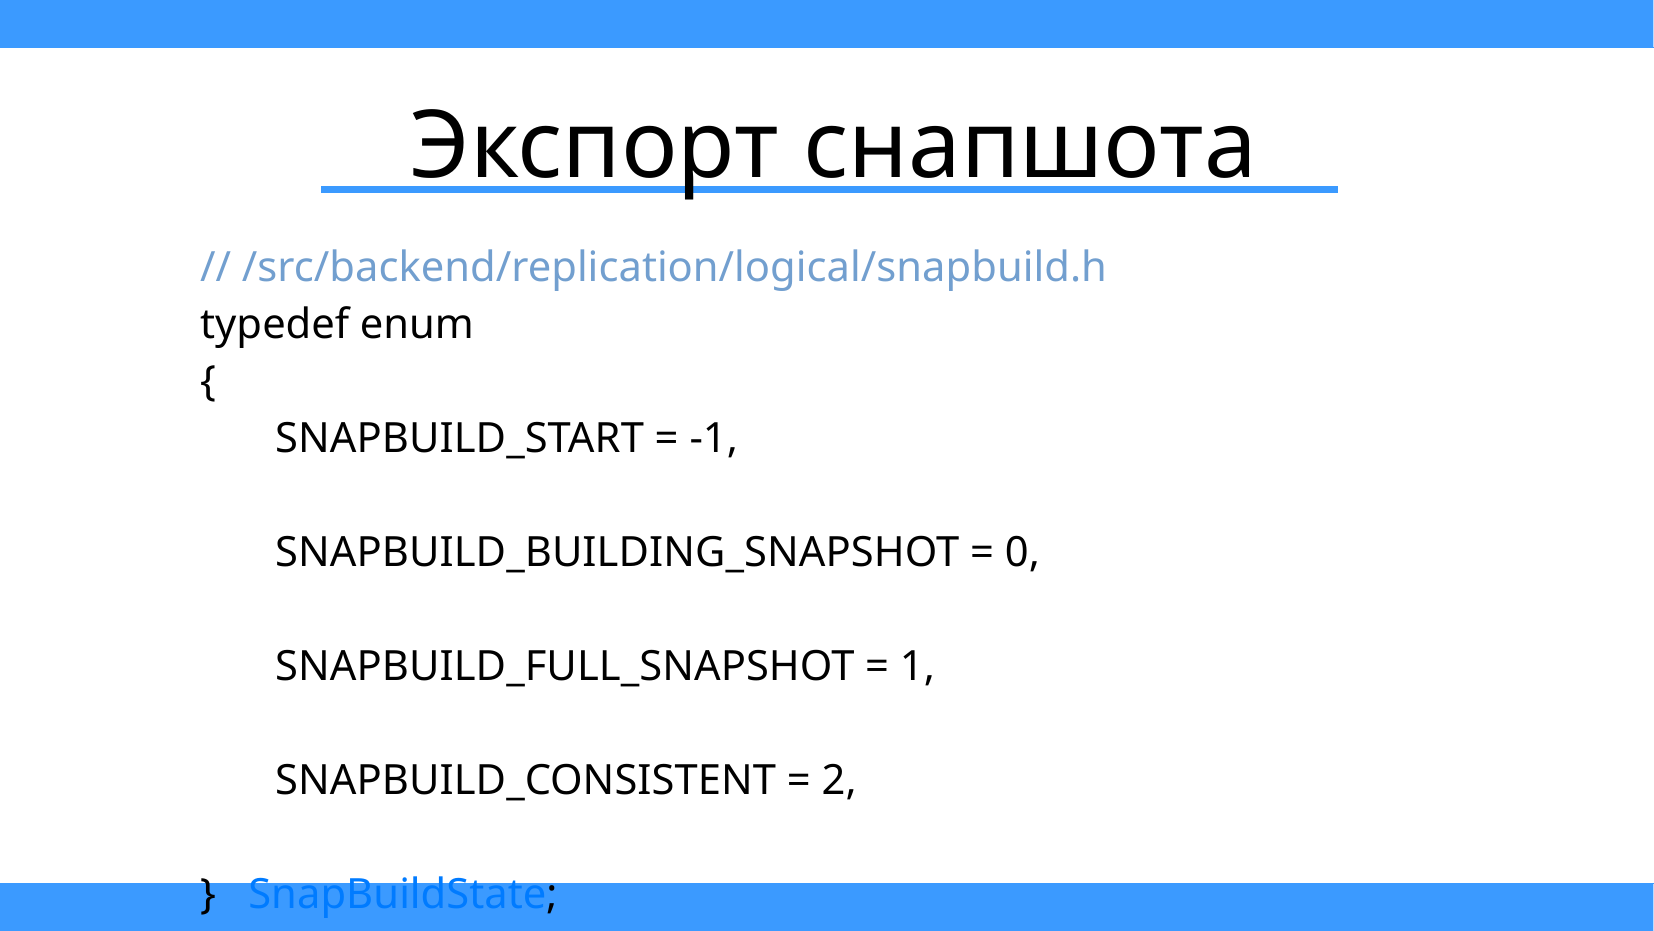

Экспорт снапшота
// /src/backend/replication/logical/snapbuild.h
typedef enum
{
	SNAPBUILD_START = -1,
	SNAPBUILD_BUILDING_SNAPSHOT = 0,
	SNAPBUILD_FULL_SNAPSHOT = 1,
	SNAPBUILD_CONSISTENT = 2,
} SnapBuildState;